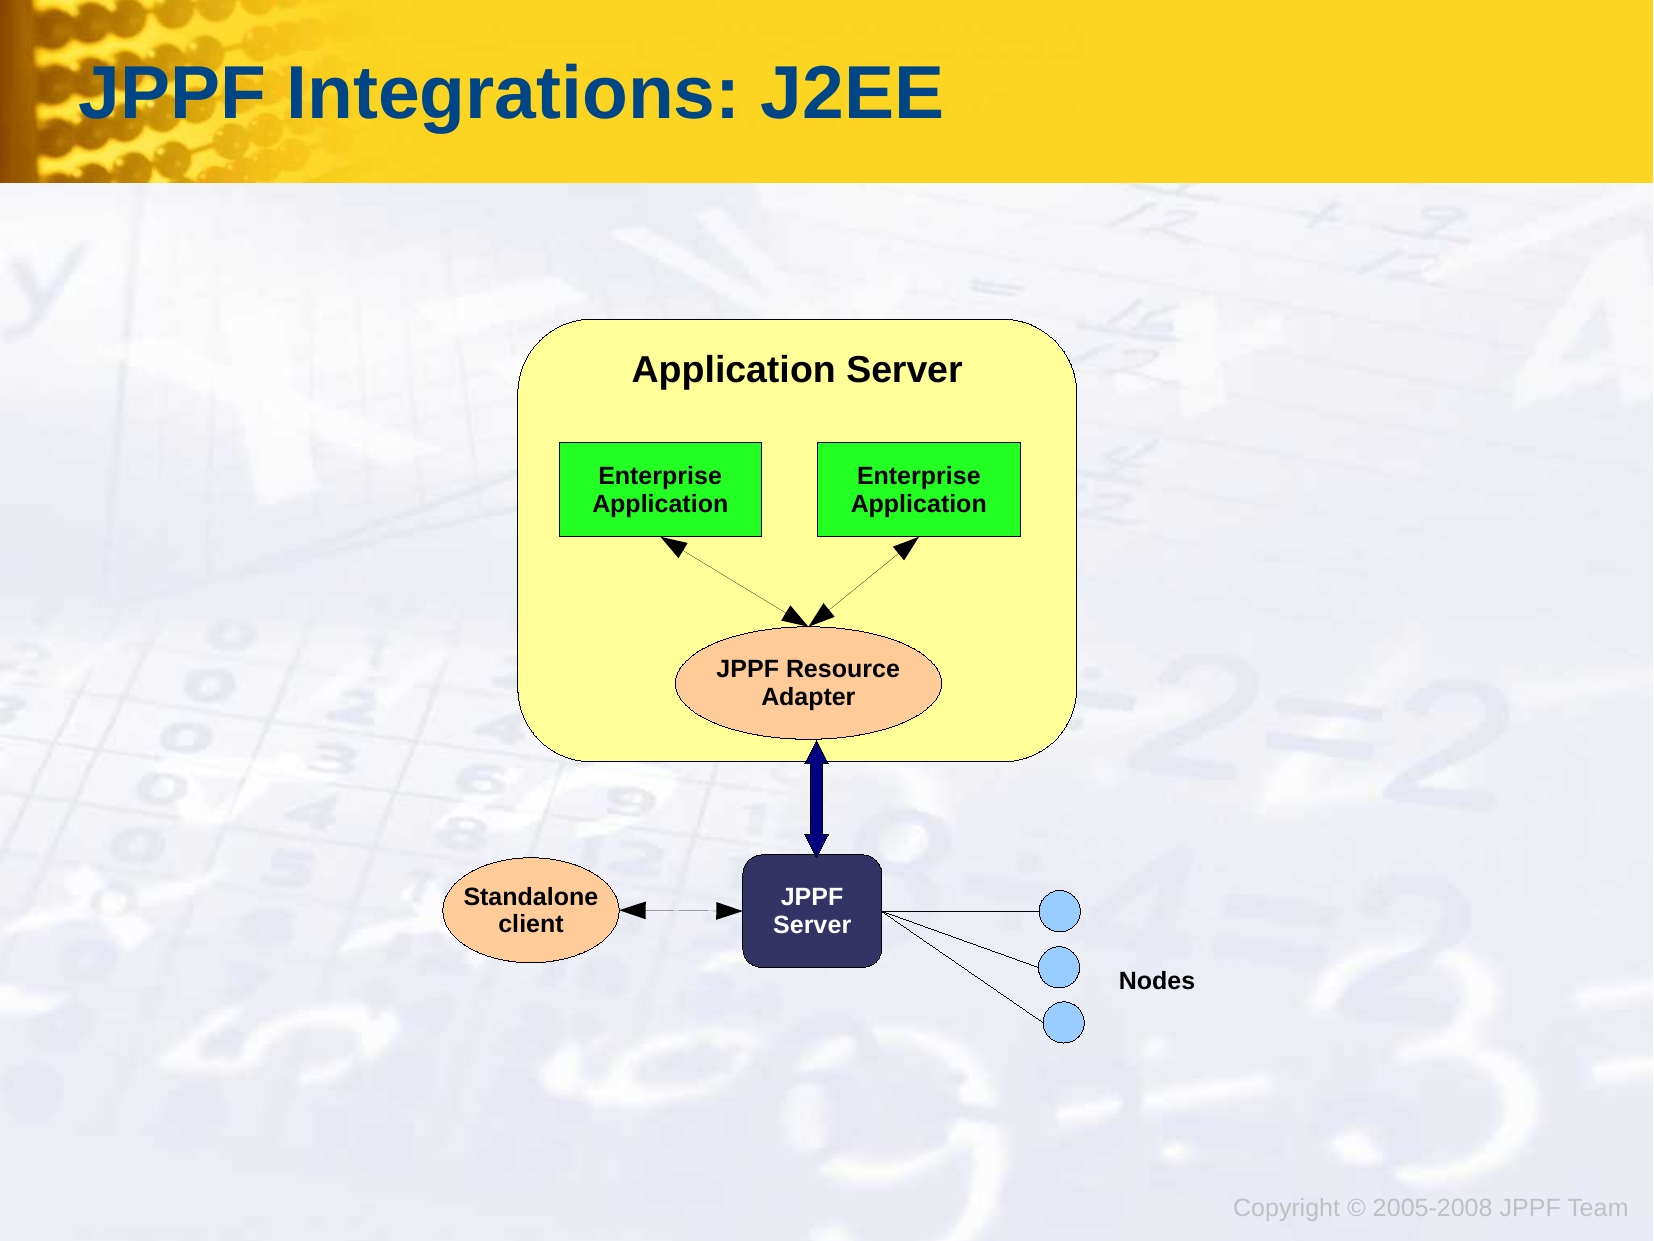

# JPPF Integrations: J2EE
Application Server
Enterprise
Application
Enterprise
Application
JPPF Resource
Adapter
JPPF
Server
Standalone
client
Nodes